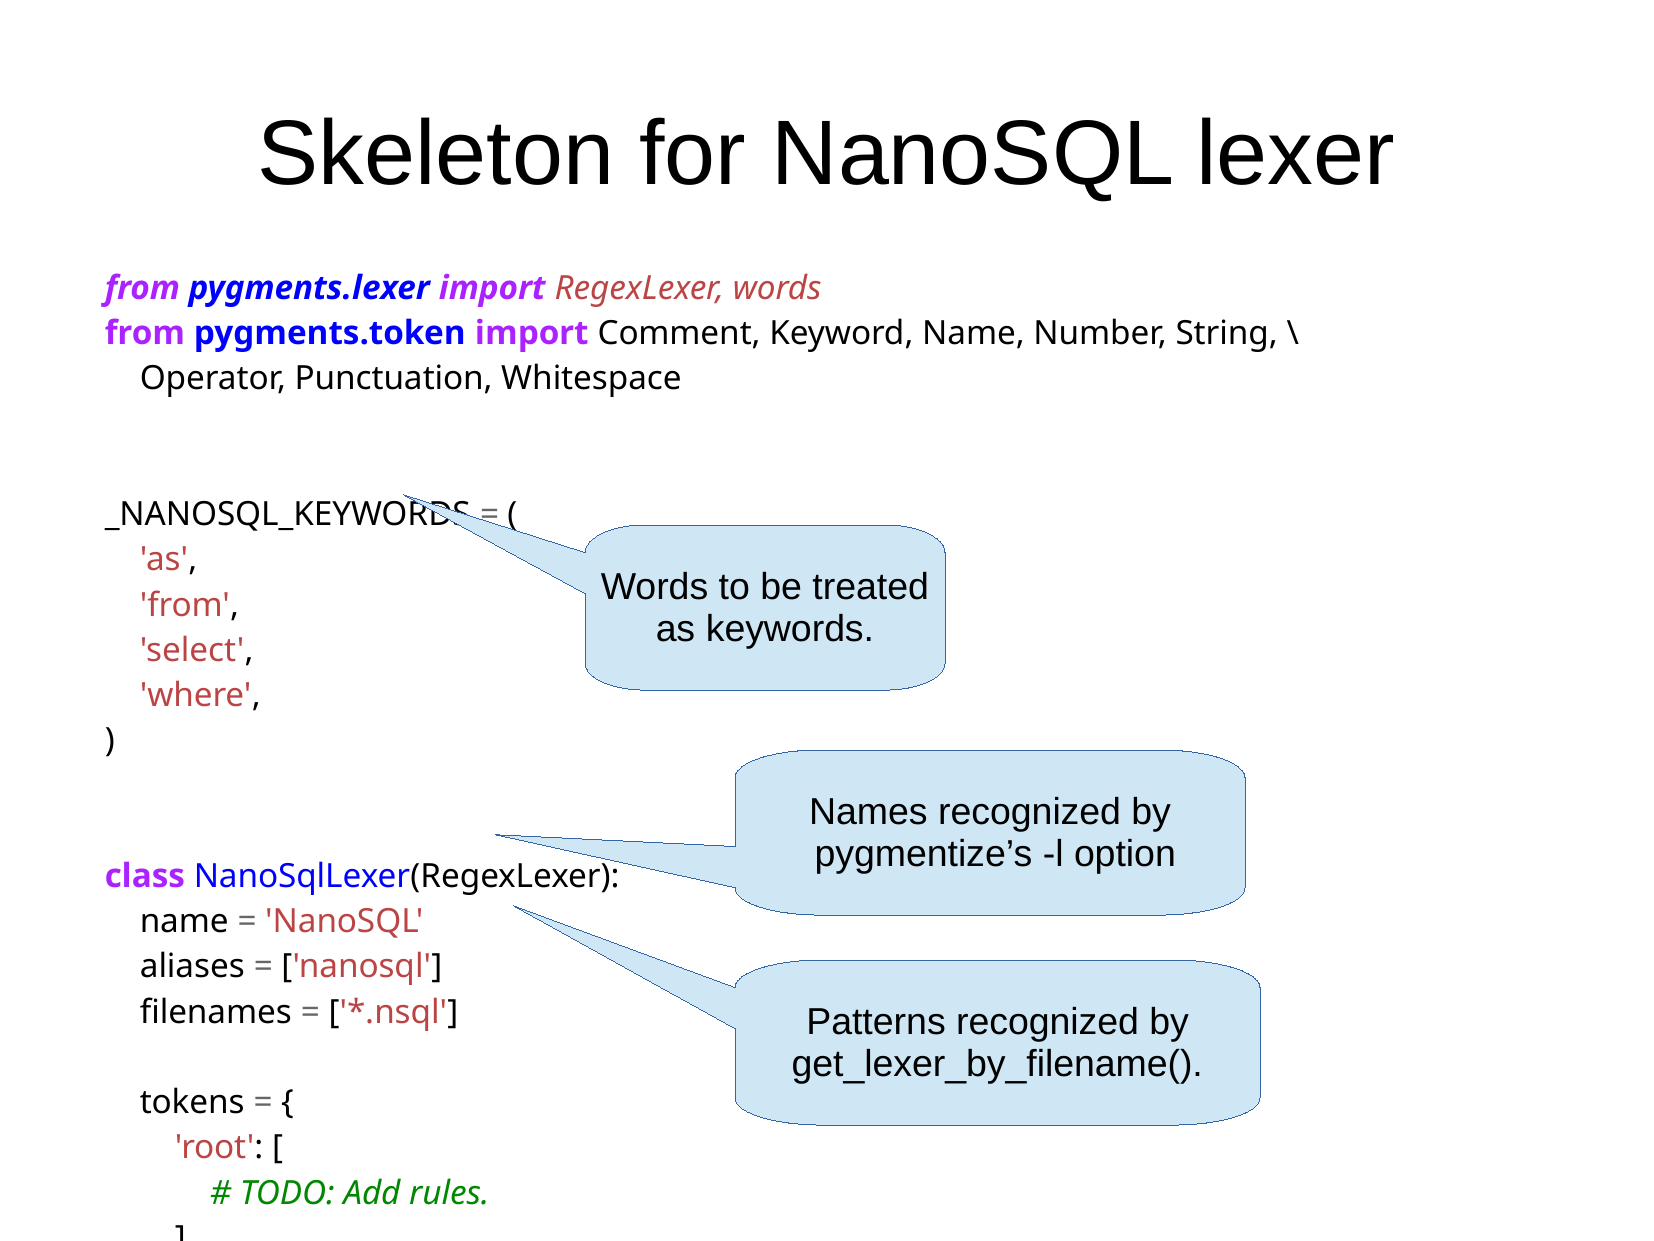

# Skeleton for NanoSQL lexer
from pygments.lexer import RegexLexer, words
from pygments.token import Comment, Keyword, Name, Number, String, \
 Operator, Punctuation, Whitespace
_NANOSQL_KEYWORDS = (
 'as',
 'from',
 'select',
 'where',
)
class NanoSqlLexer(RegexLexer):
 name = 'NanoSQL'
 aliases = ['nanosql']
 filenames = ['*.nsql']
 tokens = {
 'root': [
 # TODO: Add rules.
 ],
 }
Words to be treated
as keywords.
Names recognized by
 pygmentize’s -l option
Patterns recognized by
get_lexer_by_filename().